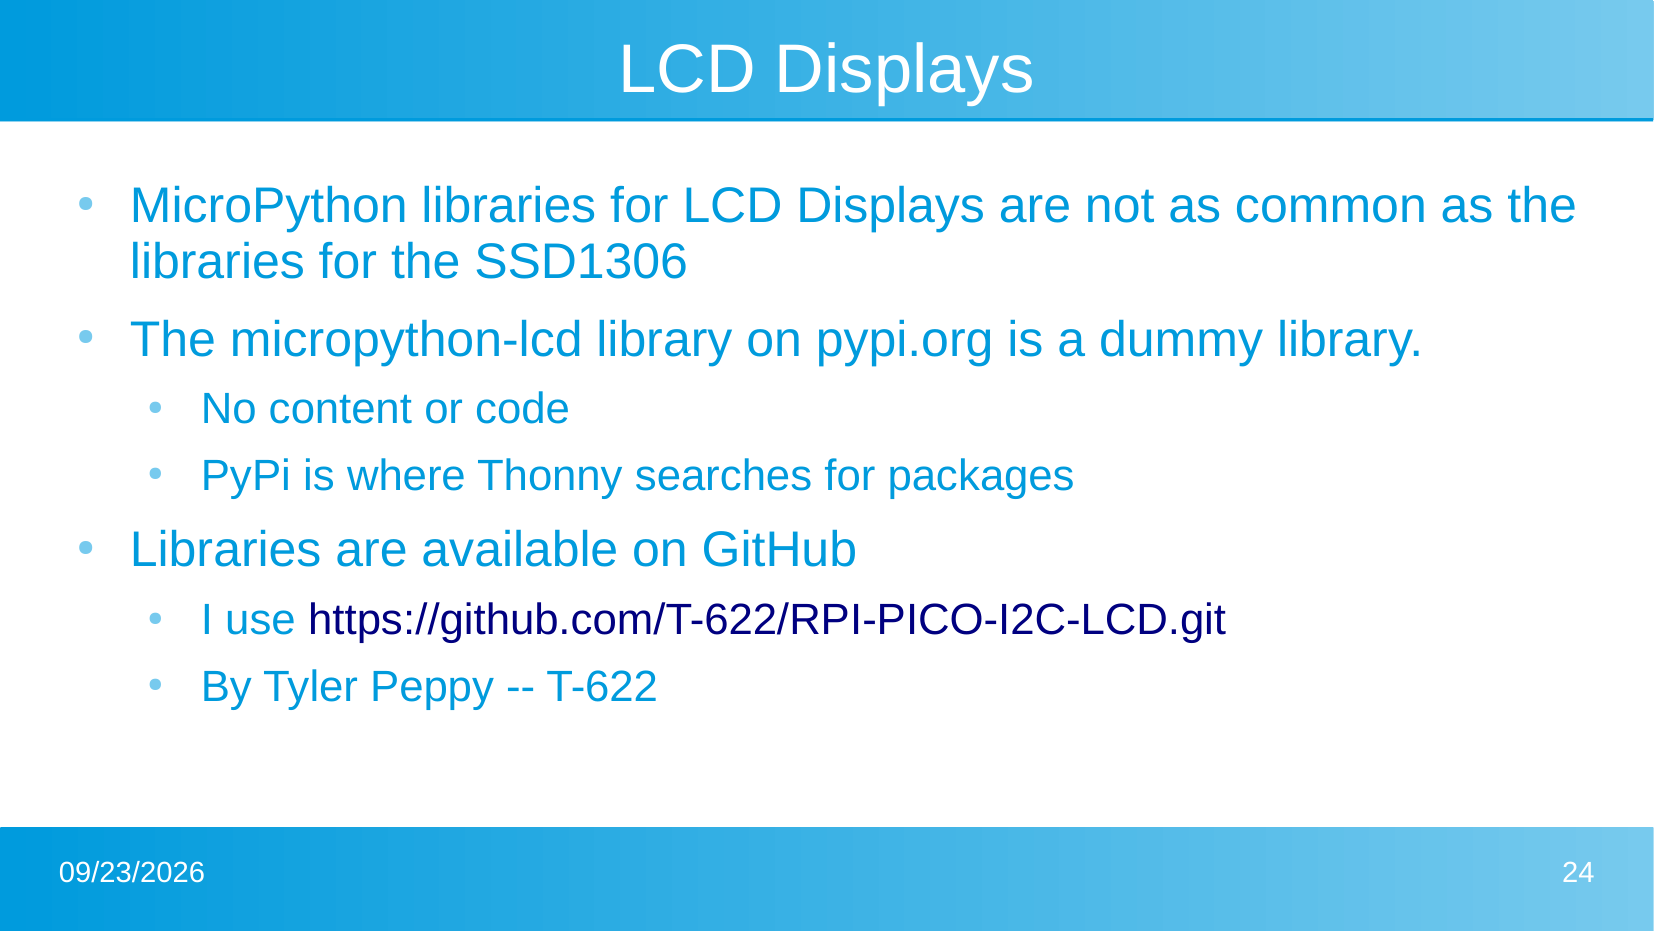

# LCD Displays
MicroPython libraries for LCD Displays are not as common as the libraries for the SSD1306
The micropython-lcd library on pypi.org is a dummy library.
No content or code
PyPi is where Thonny searches for packages
Libraries are available on GitHub
I use https://github.com/T-622/RPI-PICO-I2C-LCD.git
By Tyler Peppy -- T-622
24